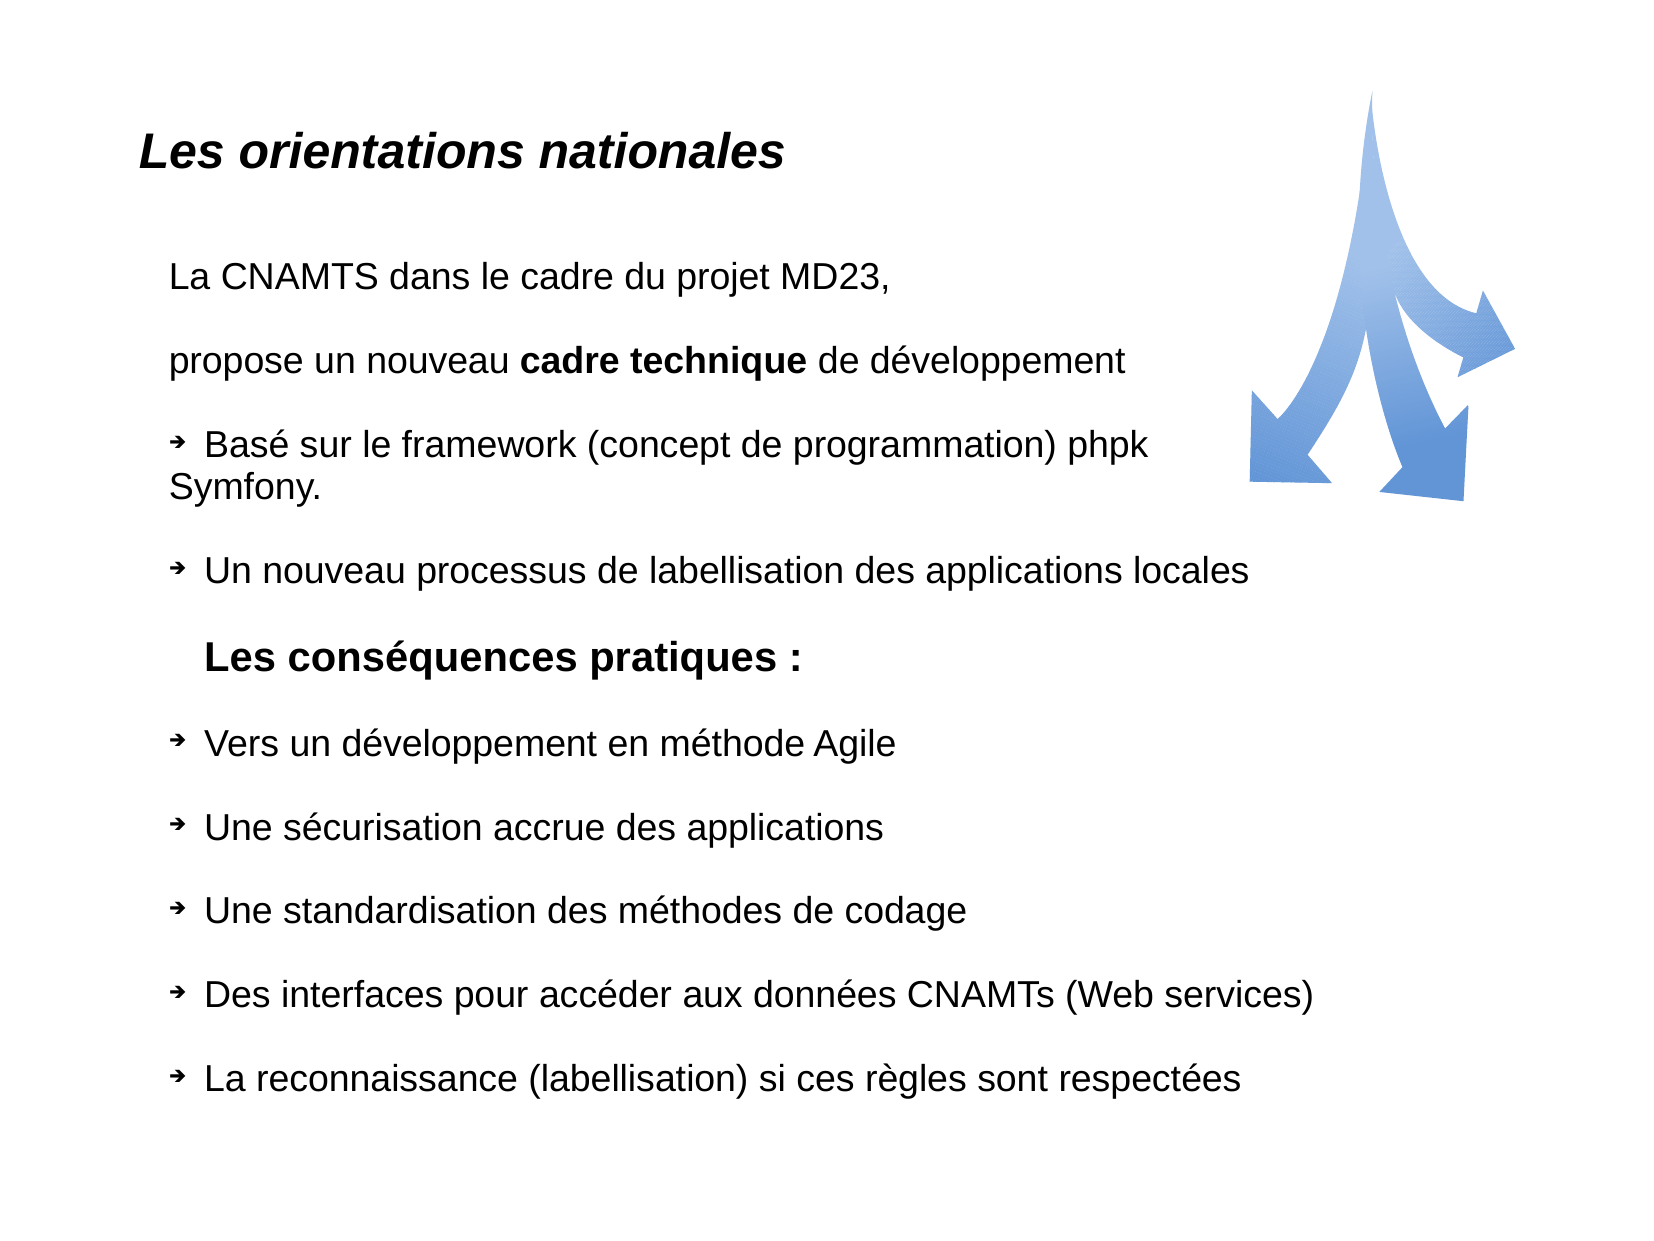

Les orientations nationales
La CNAMTS dans le cadre du projet MD23,
propose un nouveau cadre technique de développement
Basé sur le framework (concept de programmation) phpk
Symfony.
Un nouveau processus de labellisation des applications locales
Les conséquences pratiques :
Vers un développement en méthode Agile
Une sécurisation accrue des applications
Une standardisation des méthodes de codage
Des interfaces pour accéder aux données CNAMTs (Web services)
La reconnaissance (labellisation) si ces règles sont respectées